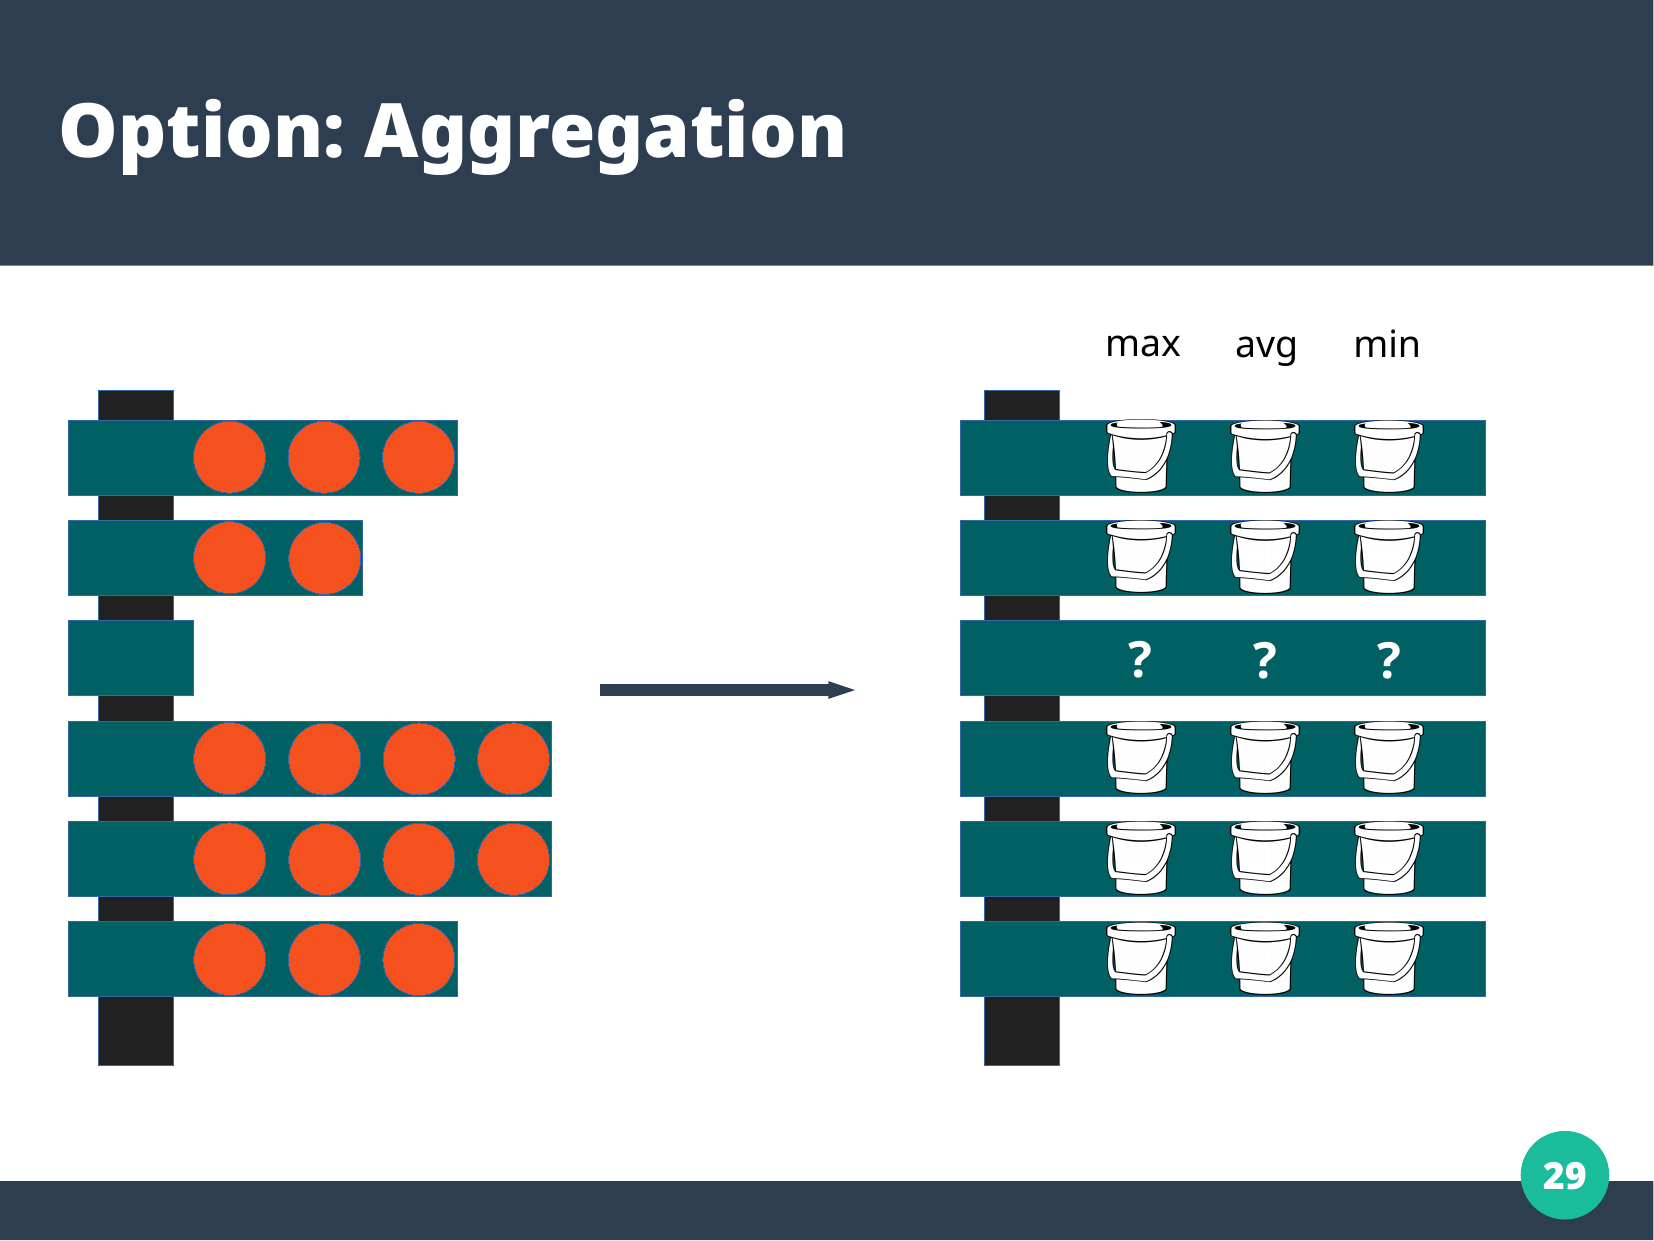

# Option: Aggregation
max
avg
min
?
?
?
29